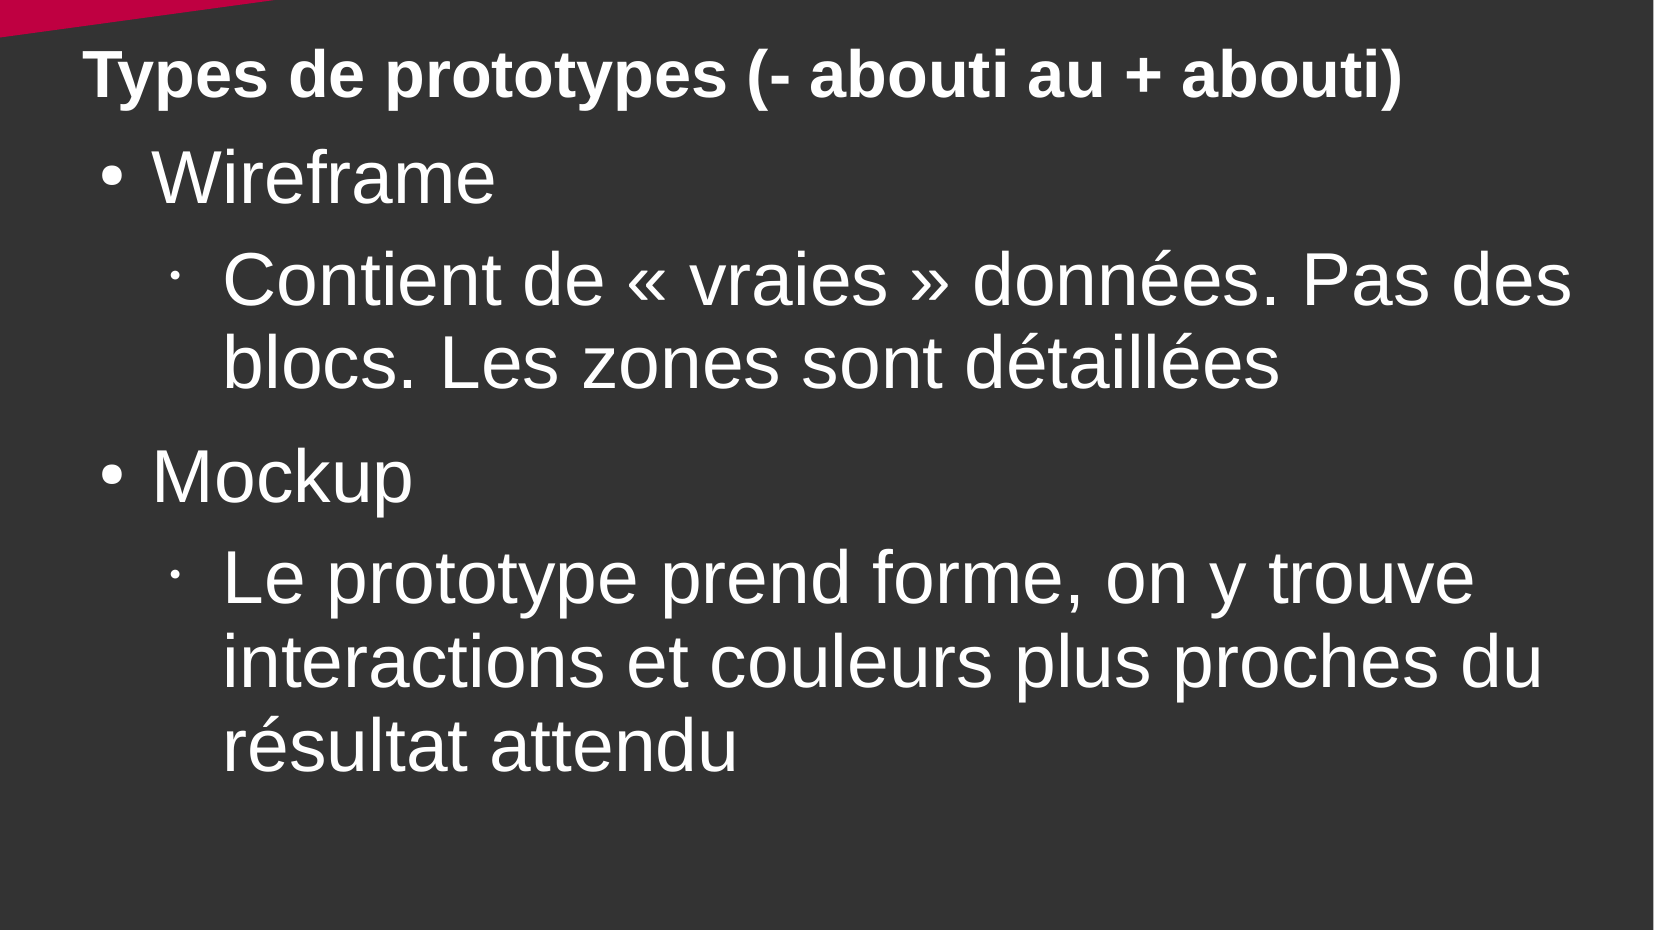

# Types de prototypes (- abouti au + abouti)
Wireframe
Contient de « vraies » données. Pas des blocs. Les zones sont détaillées
Mockup
Le prototype prend forme, on y trouve interactions et couleurs plus proches du résultat attendu